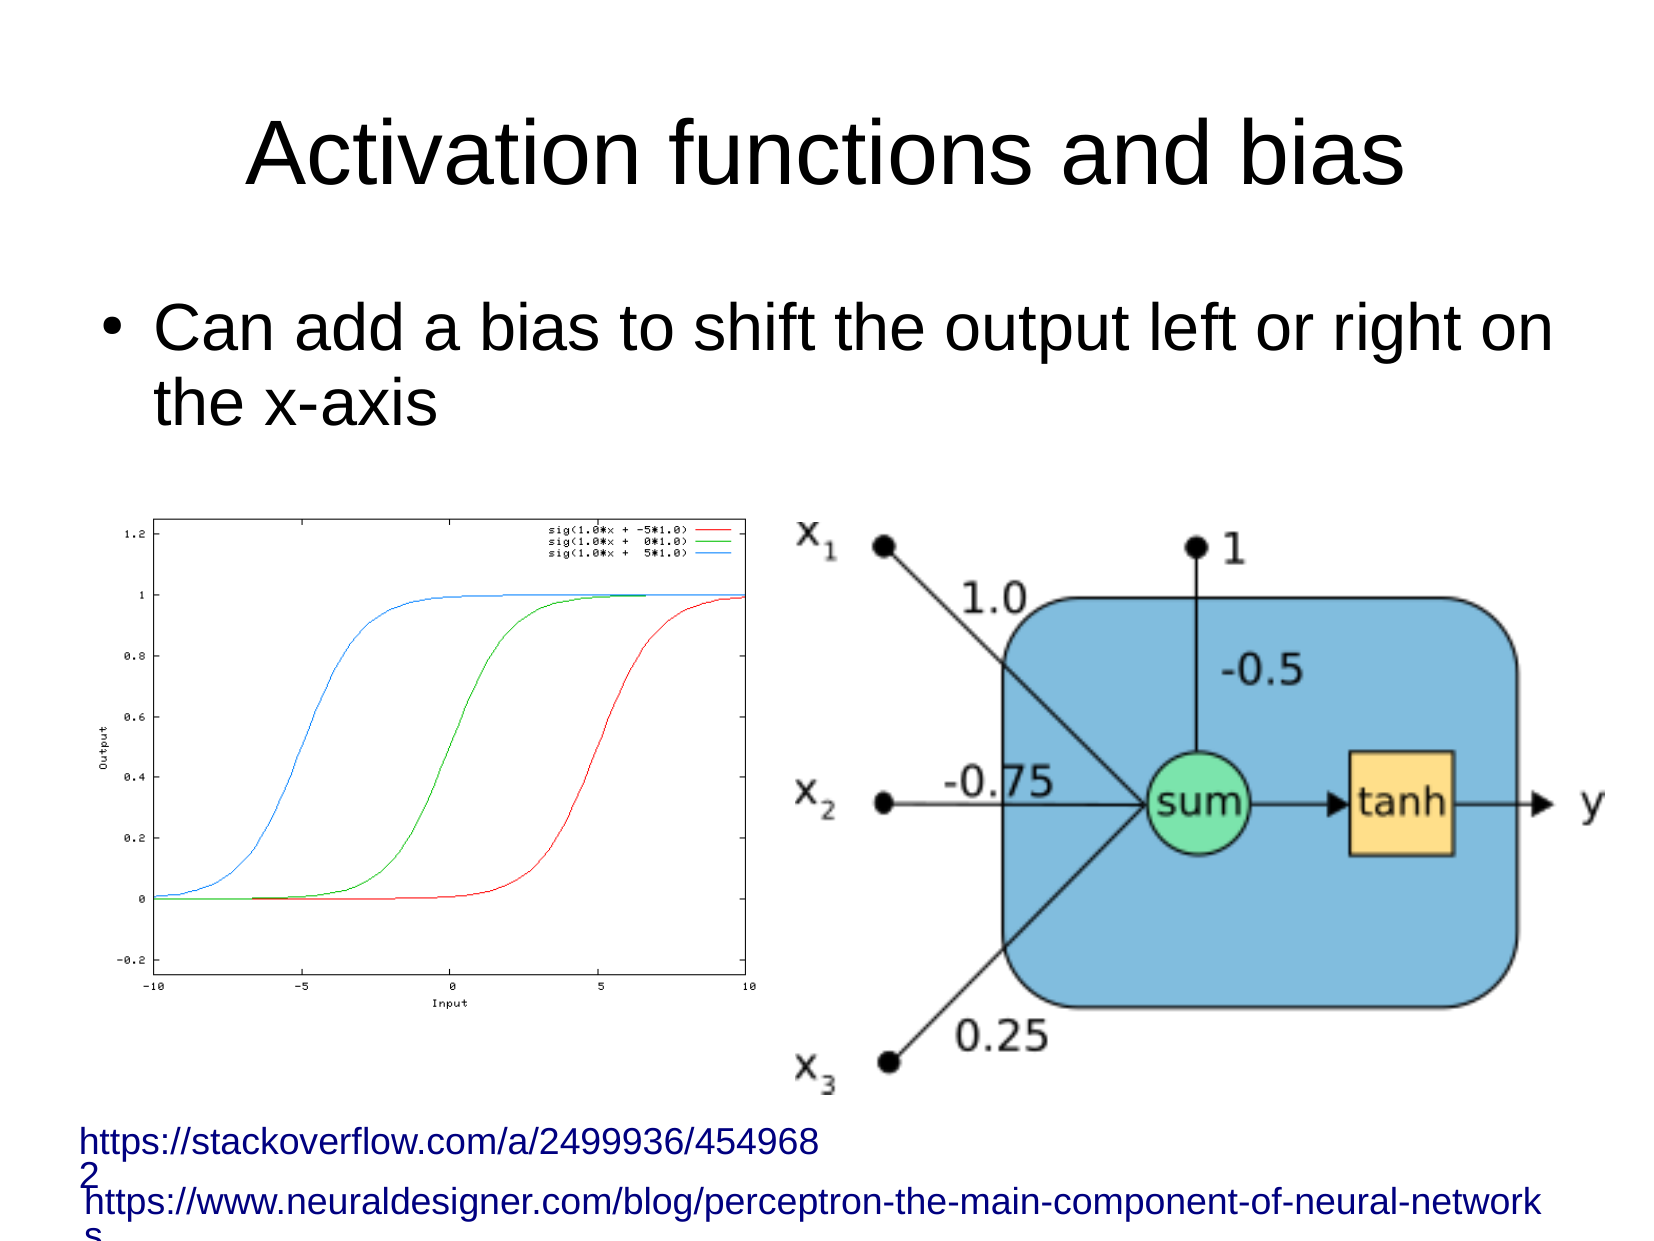

# Activation functions and bias
Can add a bias to shift the output left or right on the x-axis
https://stackoverflow.com/a/2499936/4549682
https://www.neuraldesigner.com/blog/perceptron-the-main-component-of-neural-networks